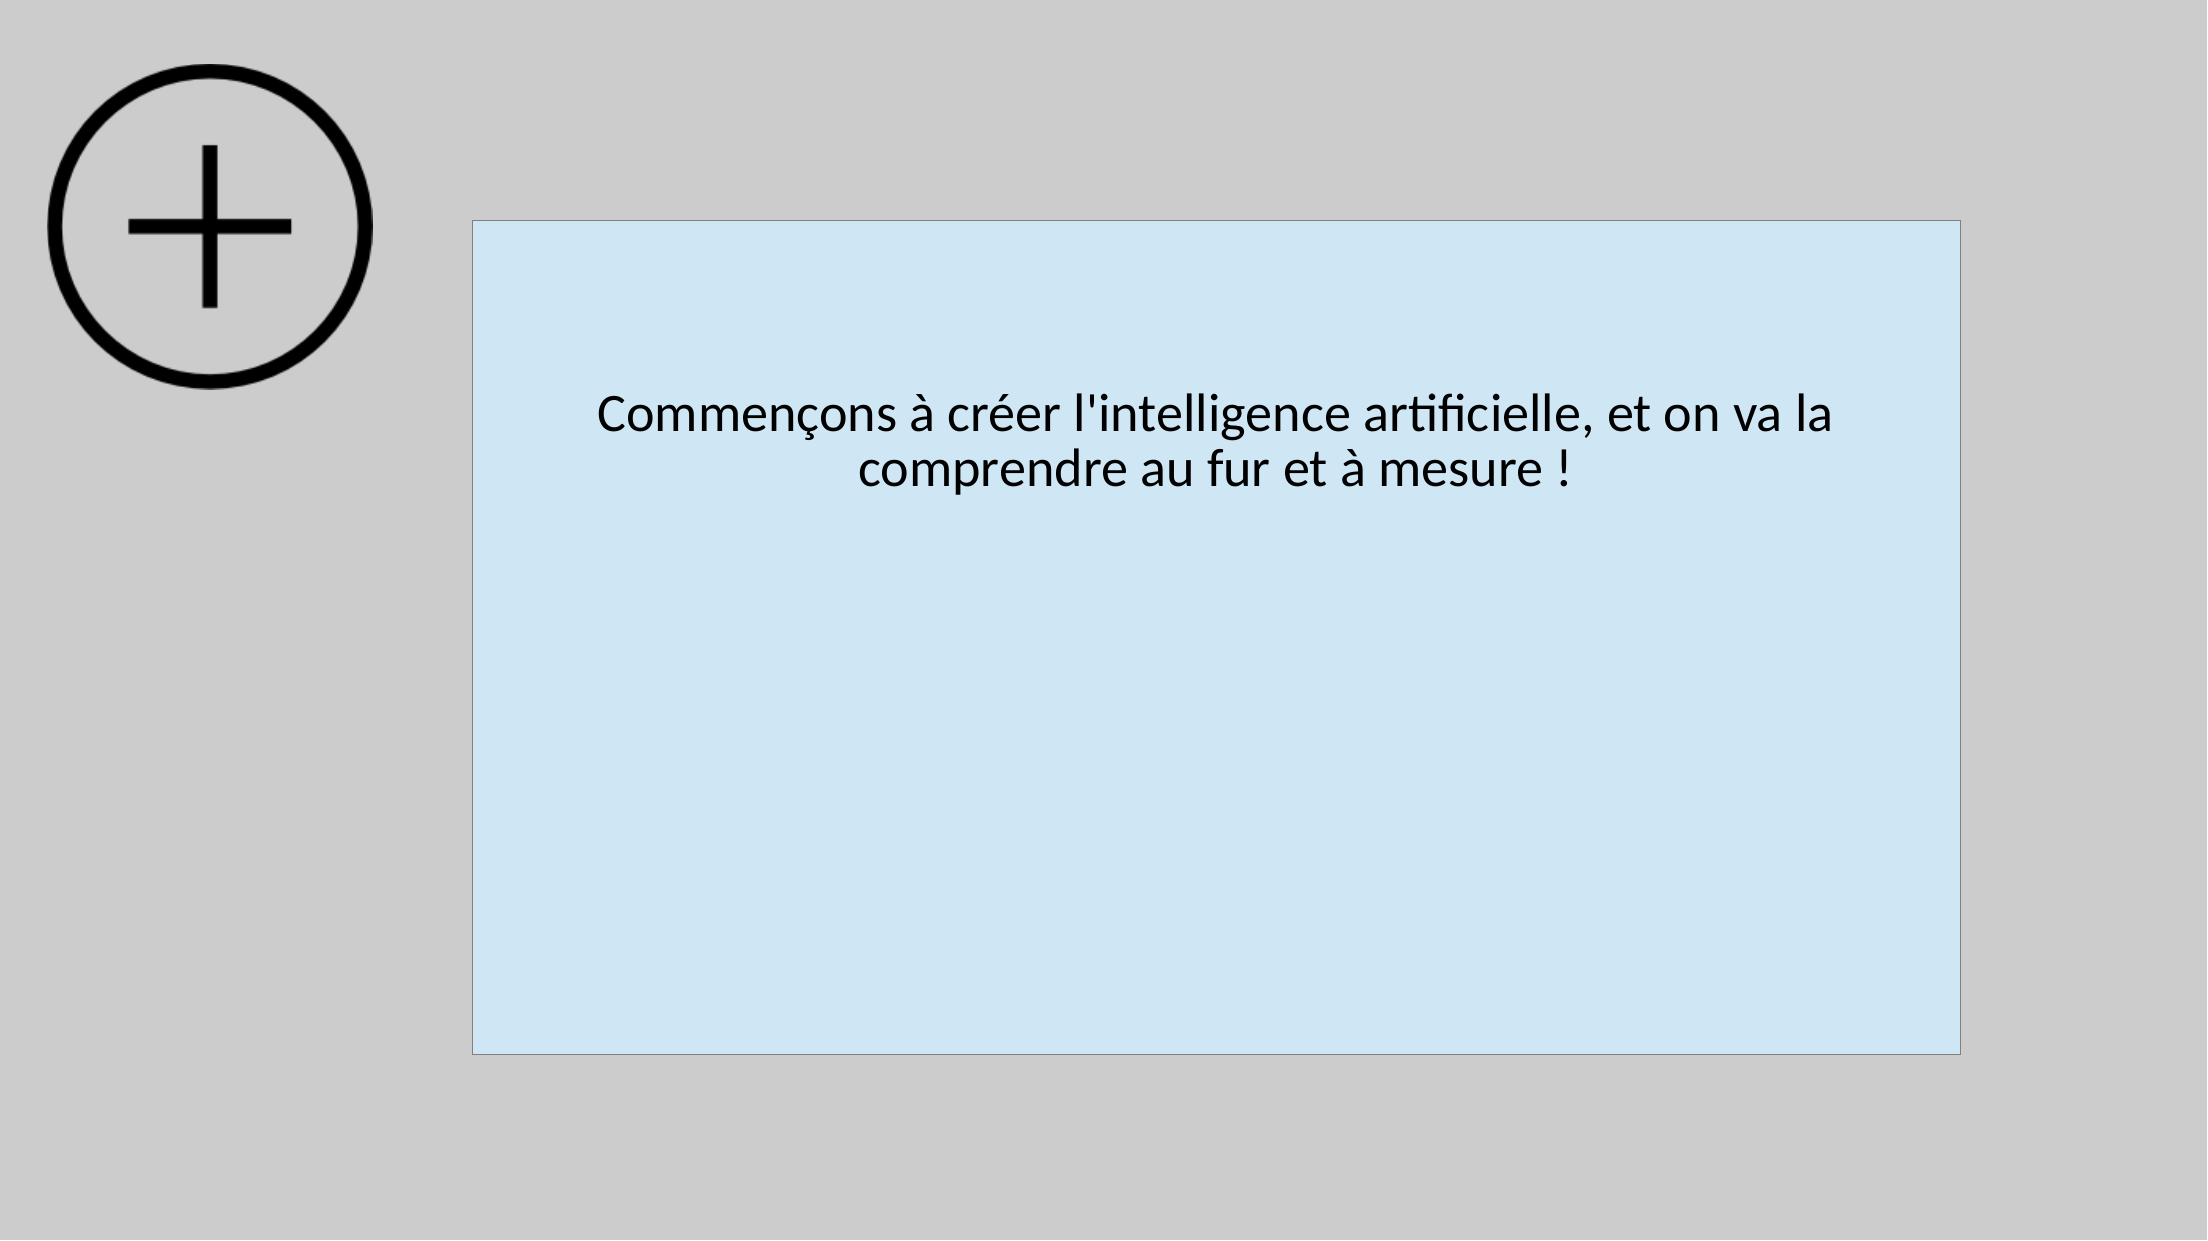

Commençons à créer l'intelligence artificielle, et on va la comprendre au fur et à mesure !